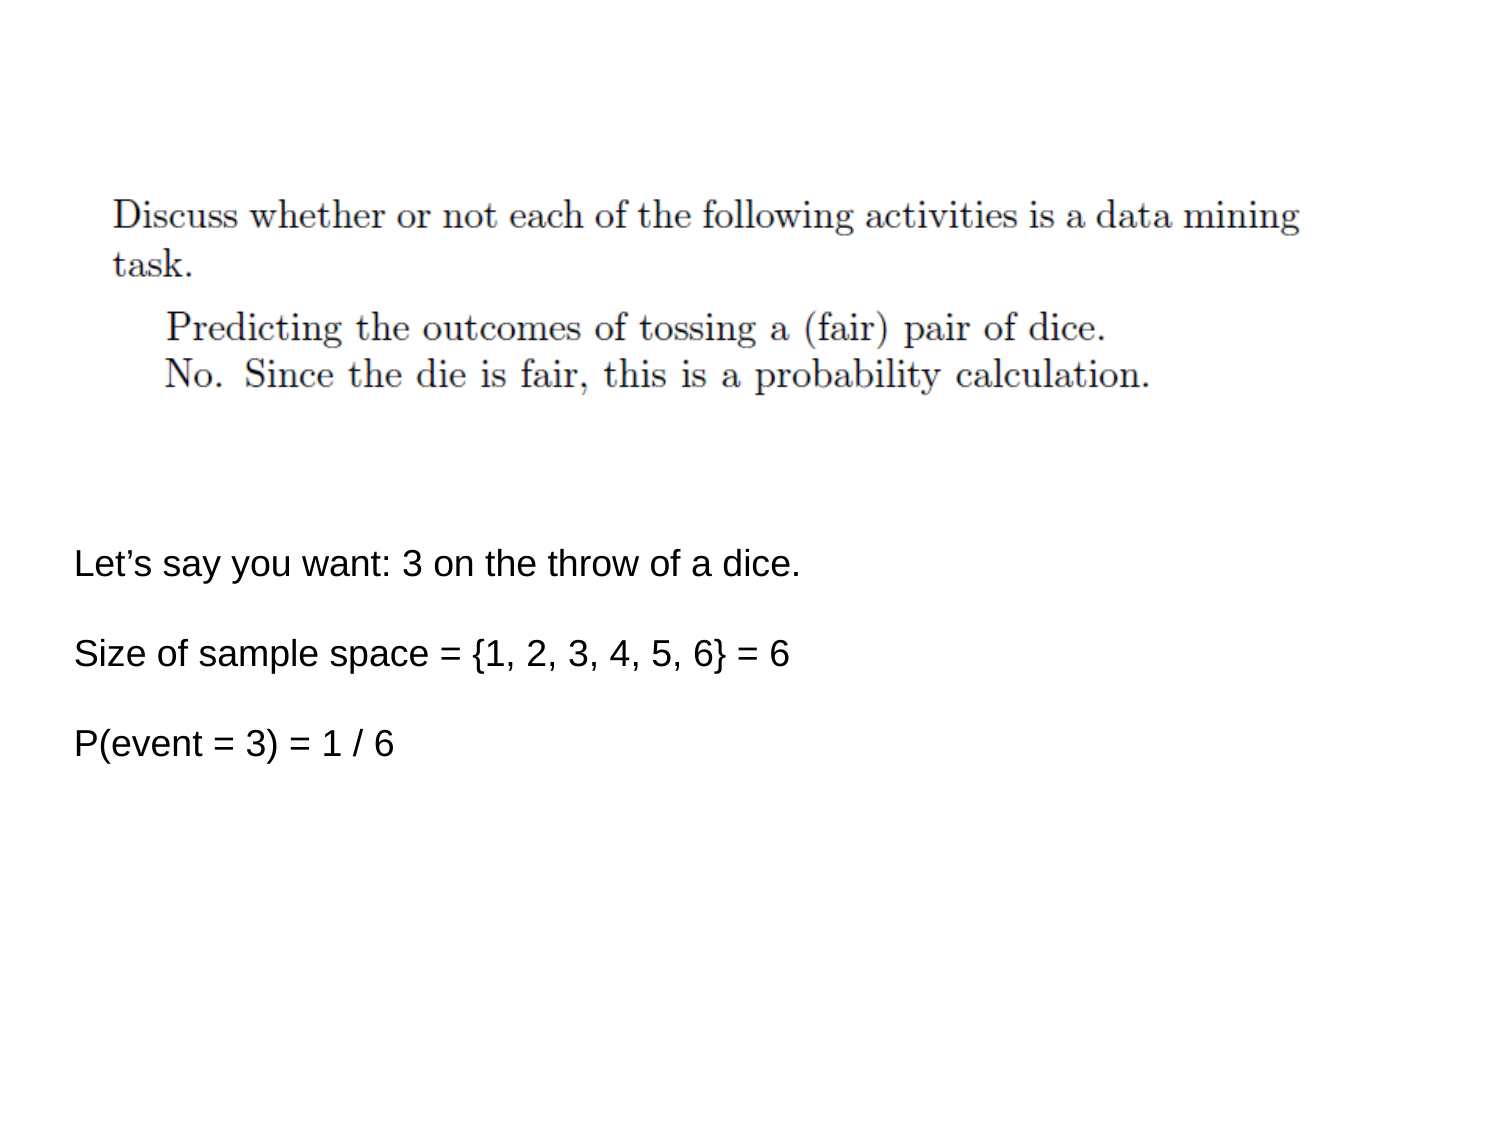

#
Let’s say you want: 3 on the throw of a dice.
Size of sample space = {1, 2, 3, 4, 5, 6} = 6
P(event = 3) = 1 / 6